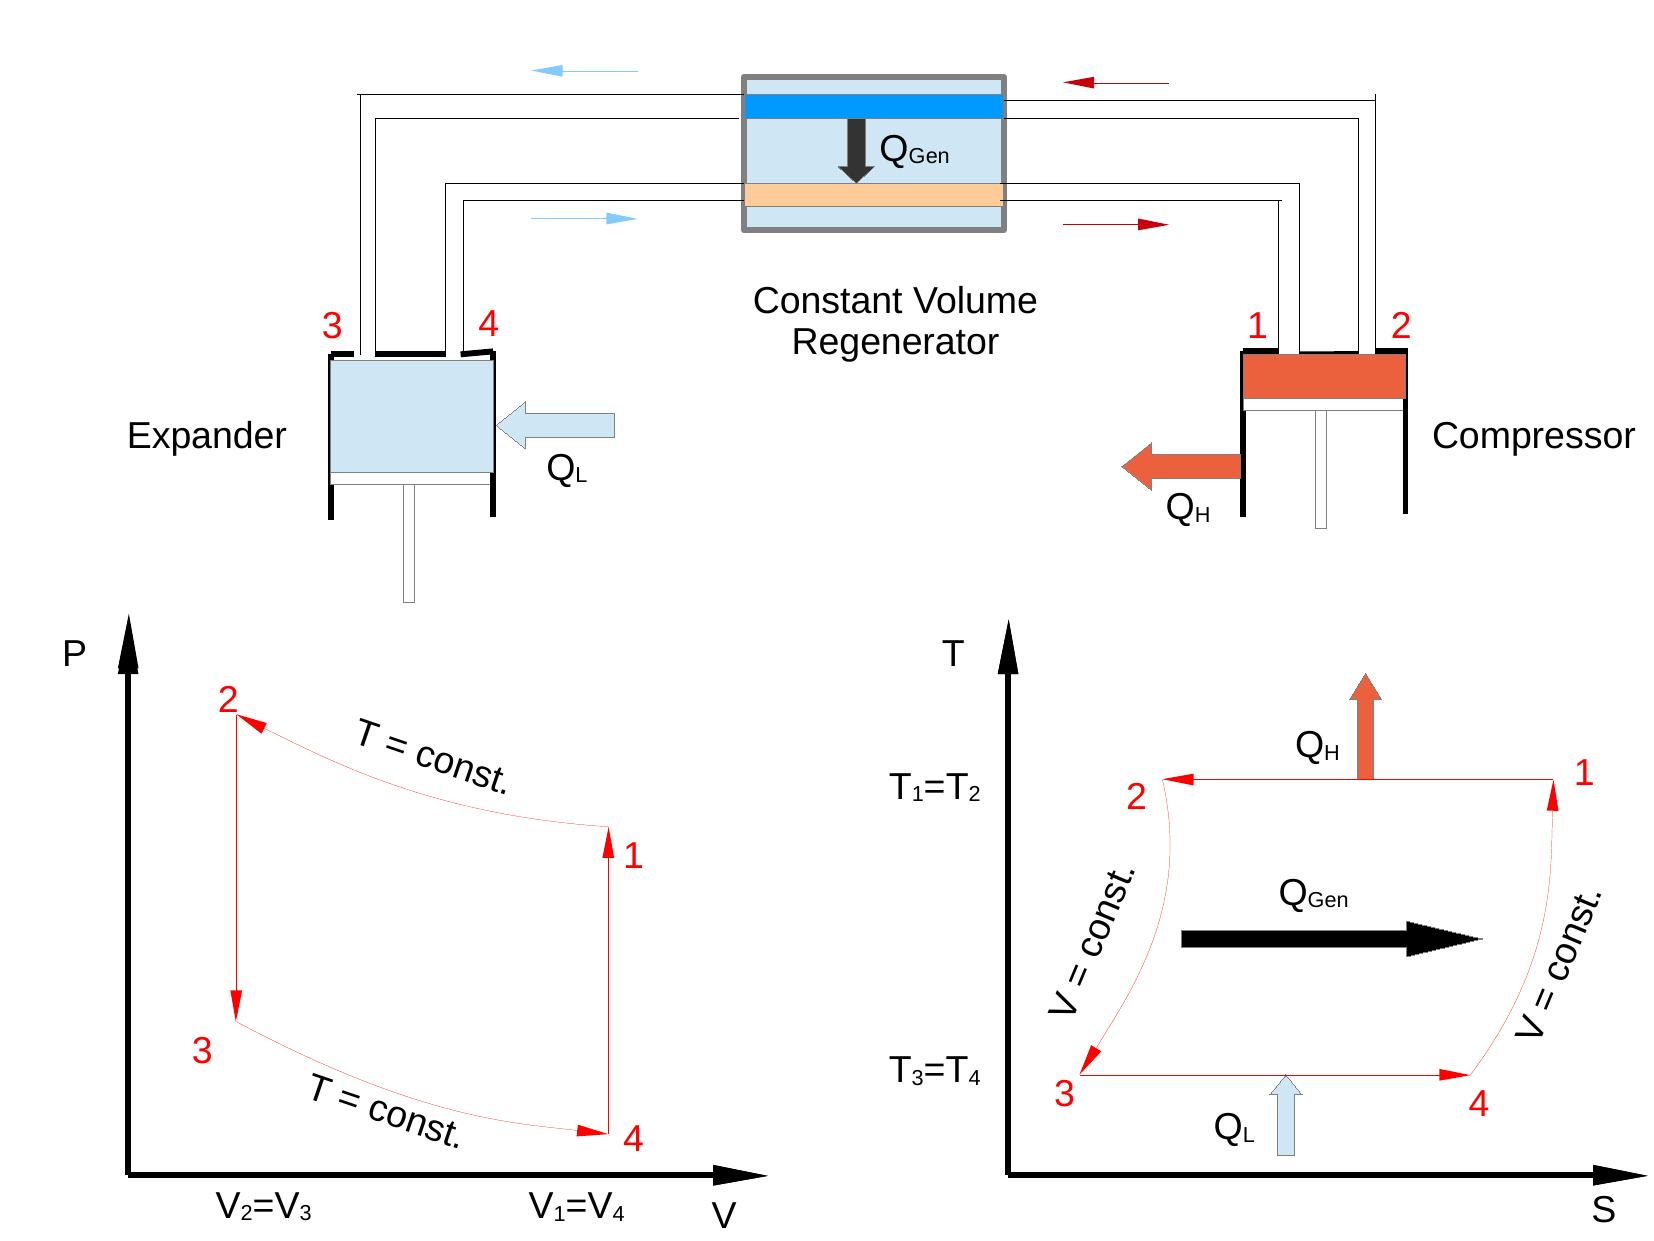

QGen
Constant Volume
Regenerator
4
1
3
2
Expander
Compressor
QL
QH
T
P
2
QH
T = const.
1
T1=T2
2
1
QGen
V = const.
V = const.
3
T3=T4
3
4
T = const.
QL
4
V2=V3
V1=V4
S
V